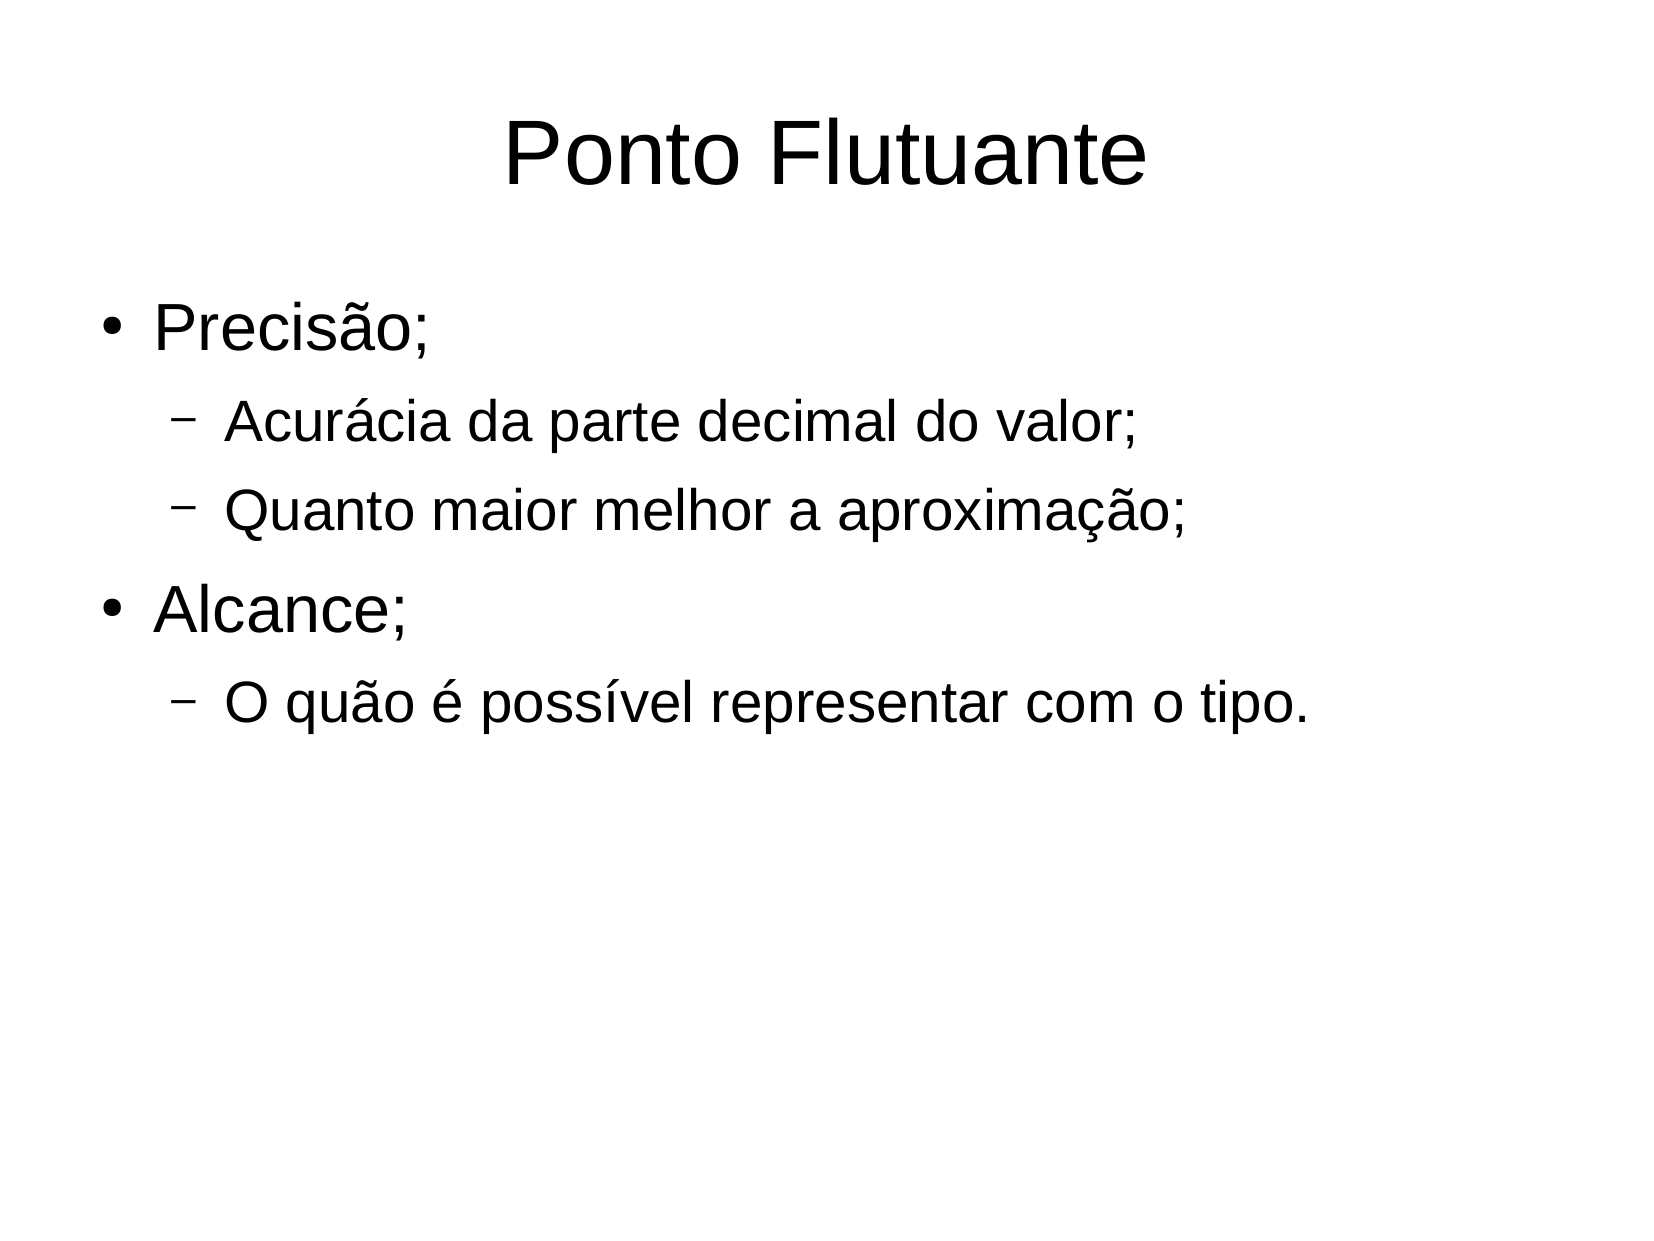

# Ponto Flutuante
Precisão;
Acurácia da parte decimal do valor;
Quanto maior melhor a aproximação;
Alcance;
O quão é possível representar com o tipo.